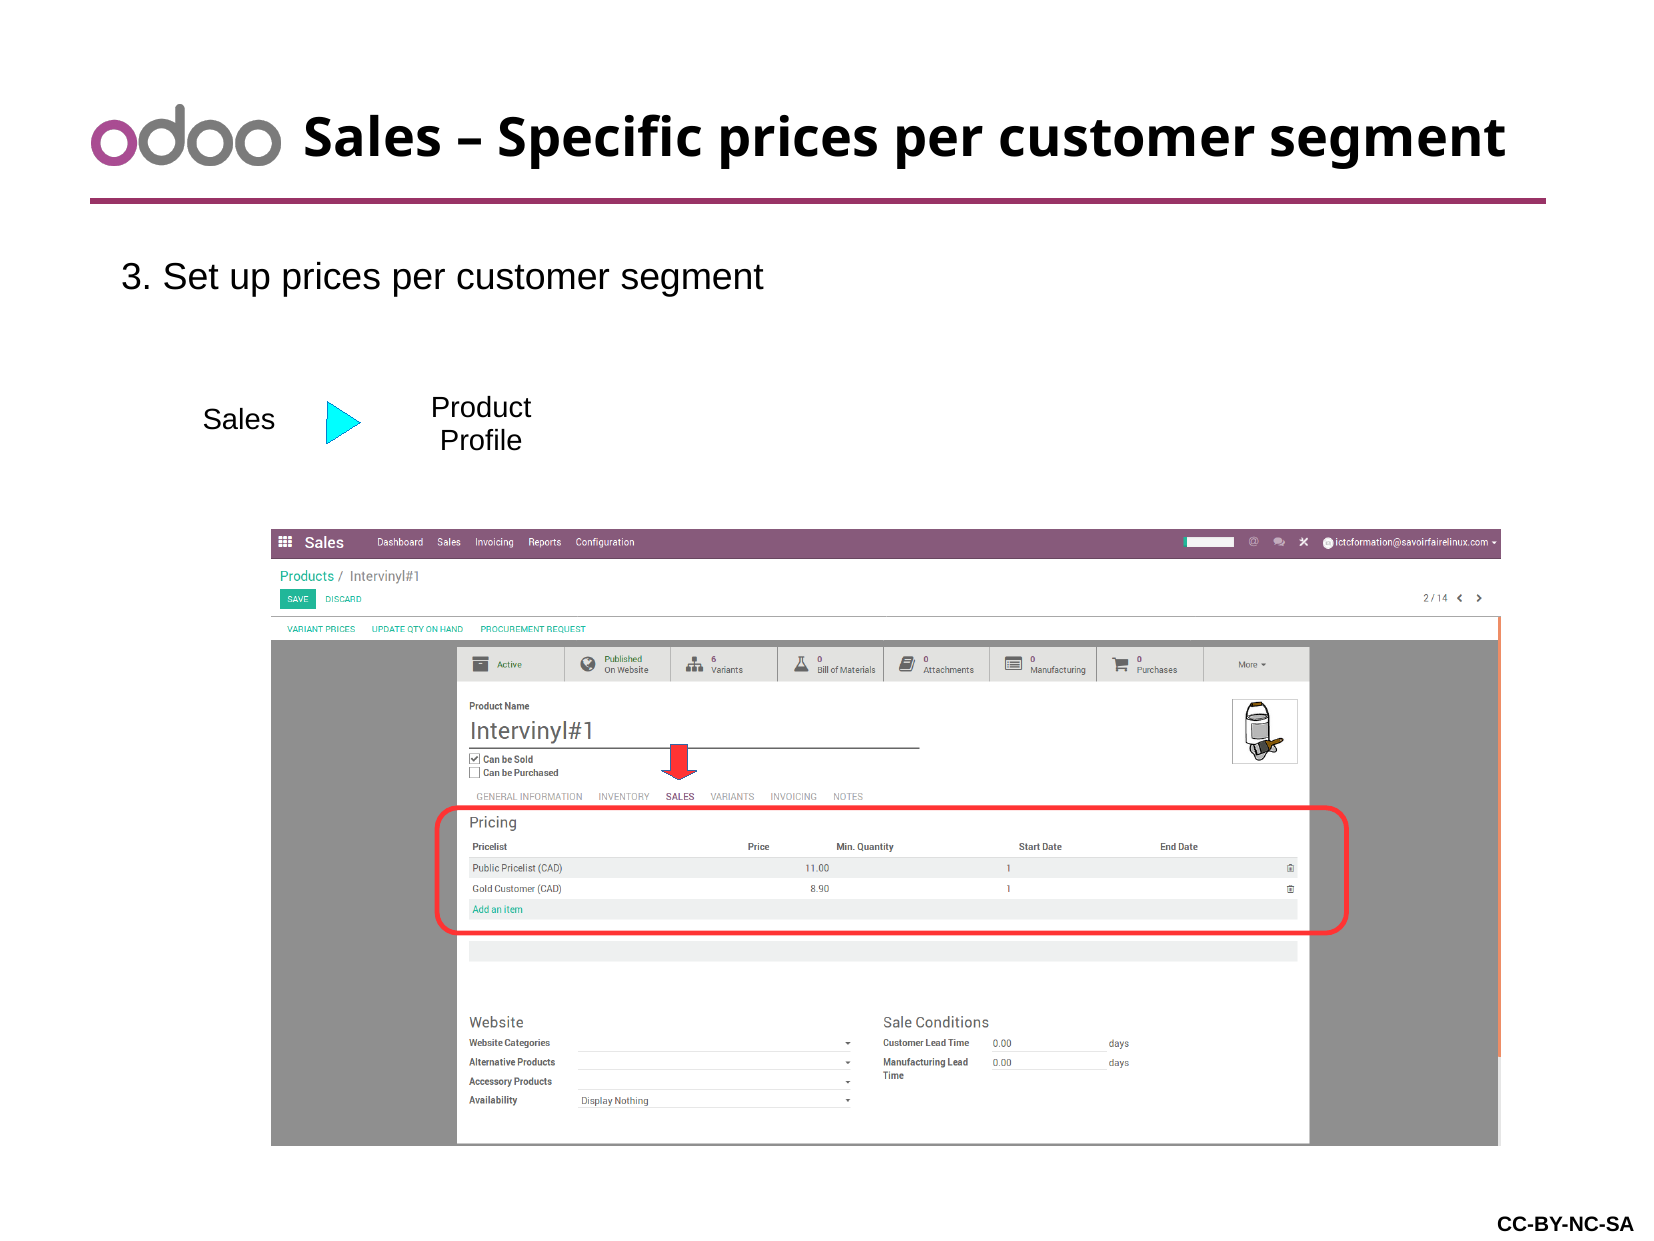

# Sales – Specific prices per customer segment
3. Set up prices per customer segment
Product Profile
Sales
CC-BY-NC-SA